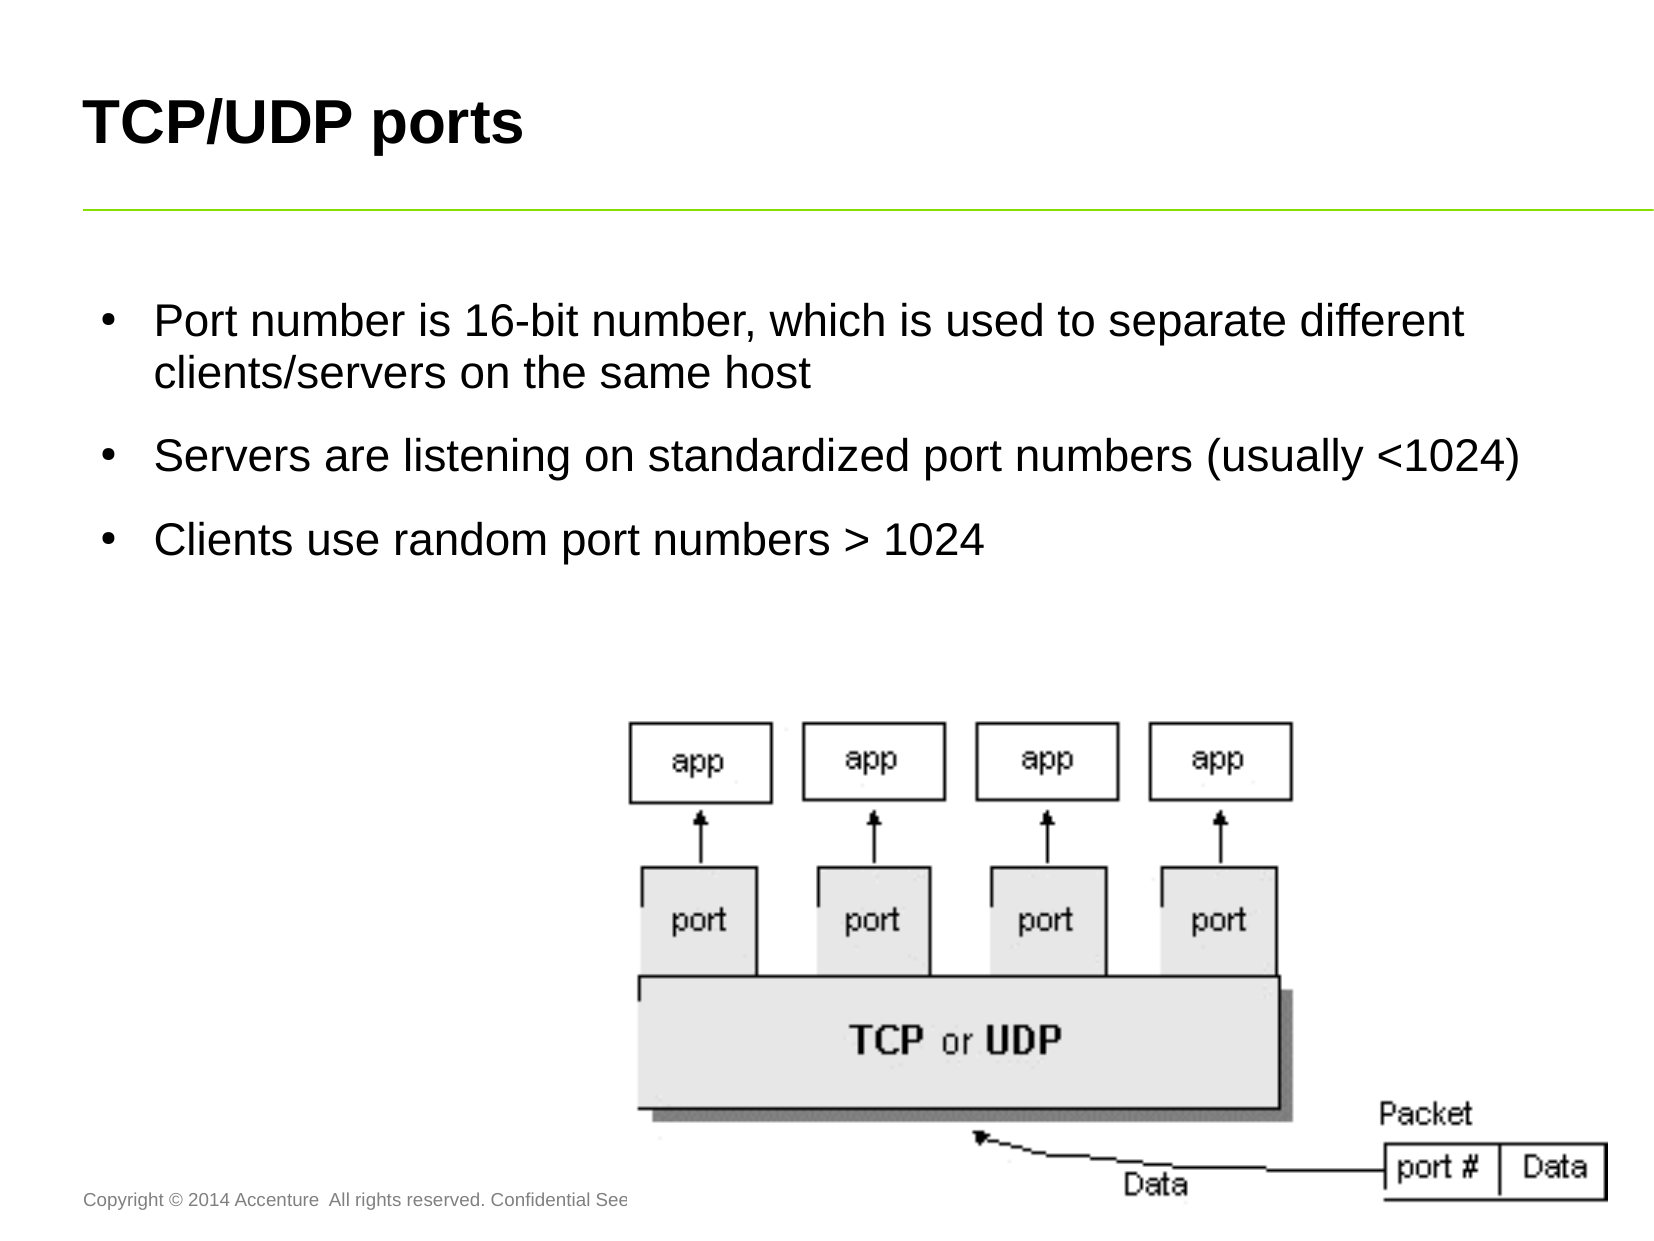

# TCP/UDP ports
Port number is 16-bit number, which is used to separate different clients/servers on the same host
Servers are listening on standardized port numbers (usually <1024)
Clients use random port numbers > 1024